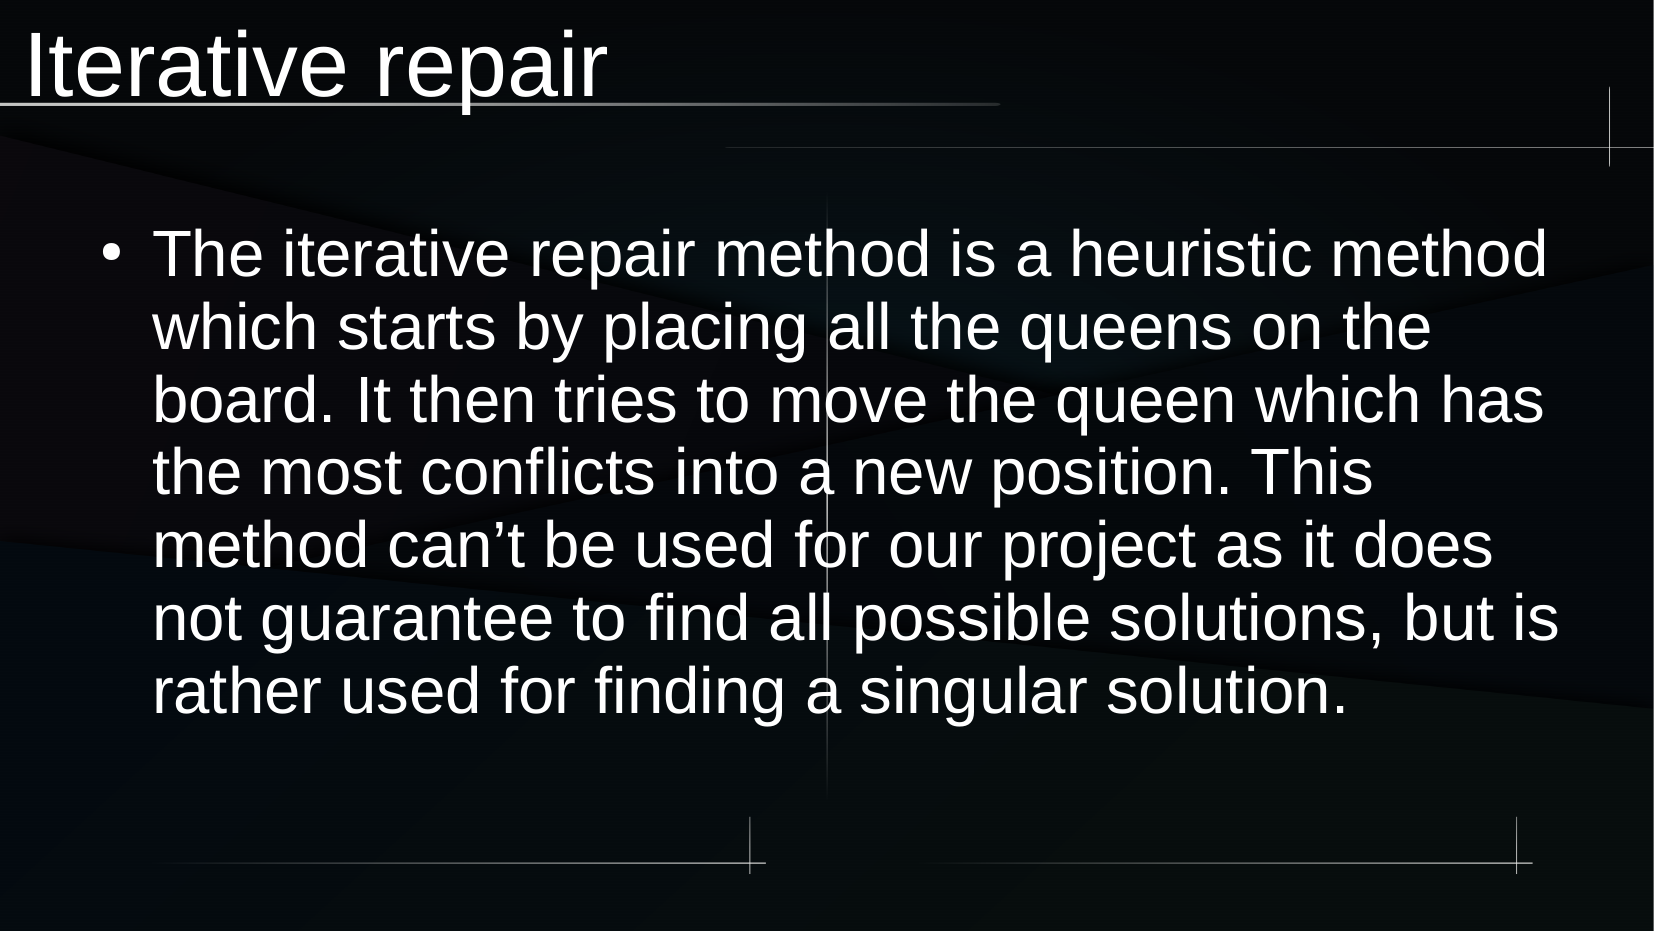

# Iterative repair
The iterative repair method is a heuristic method which starts by placing all the queens on the board. It then tries to move the queen which has the most conflicts into a new position. This method can’t be used for our project as it does not guarantee to find all possible solutions, but is rather used for finding a singular solution.